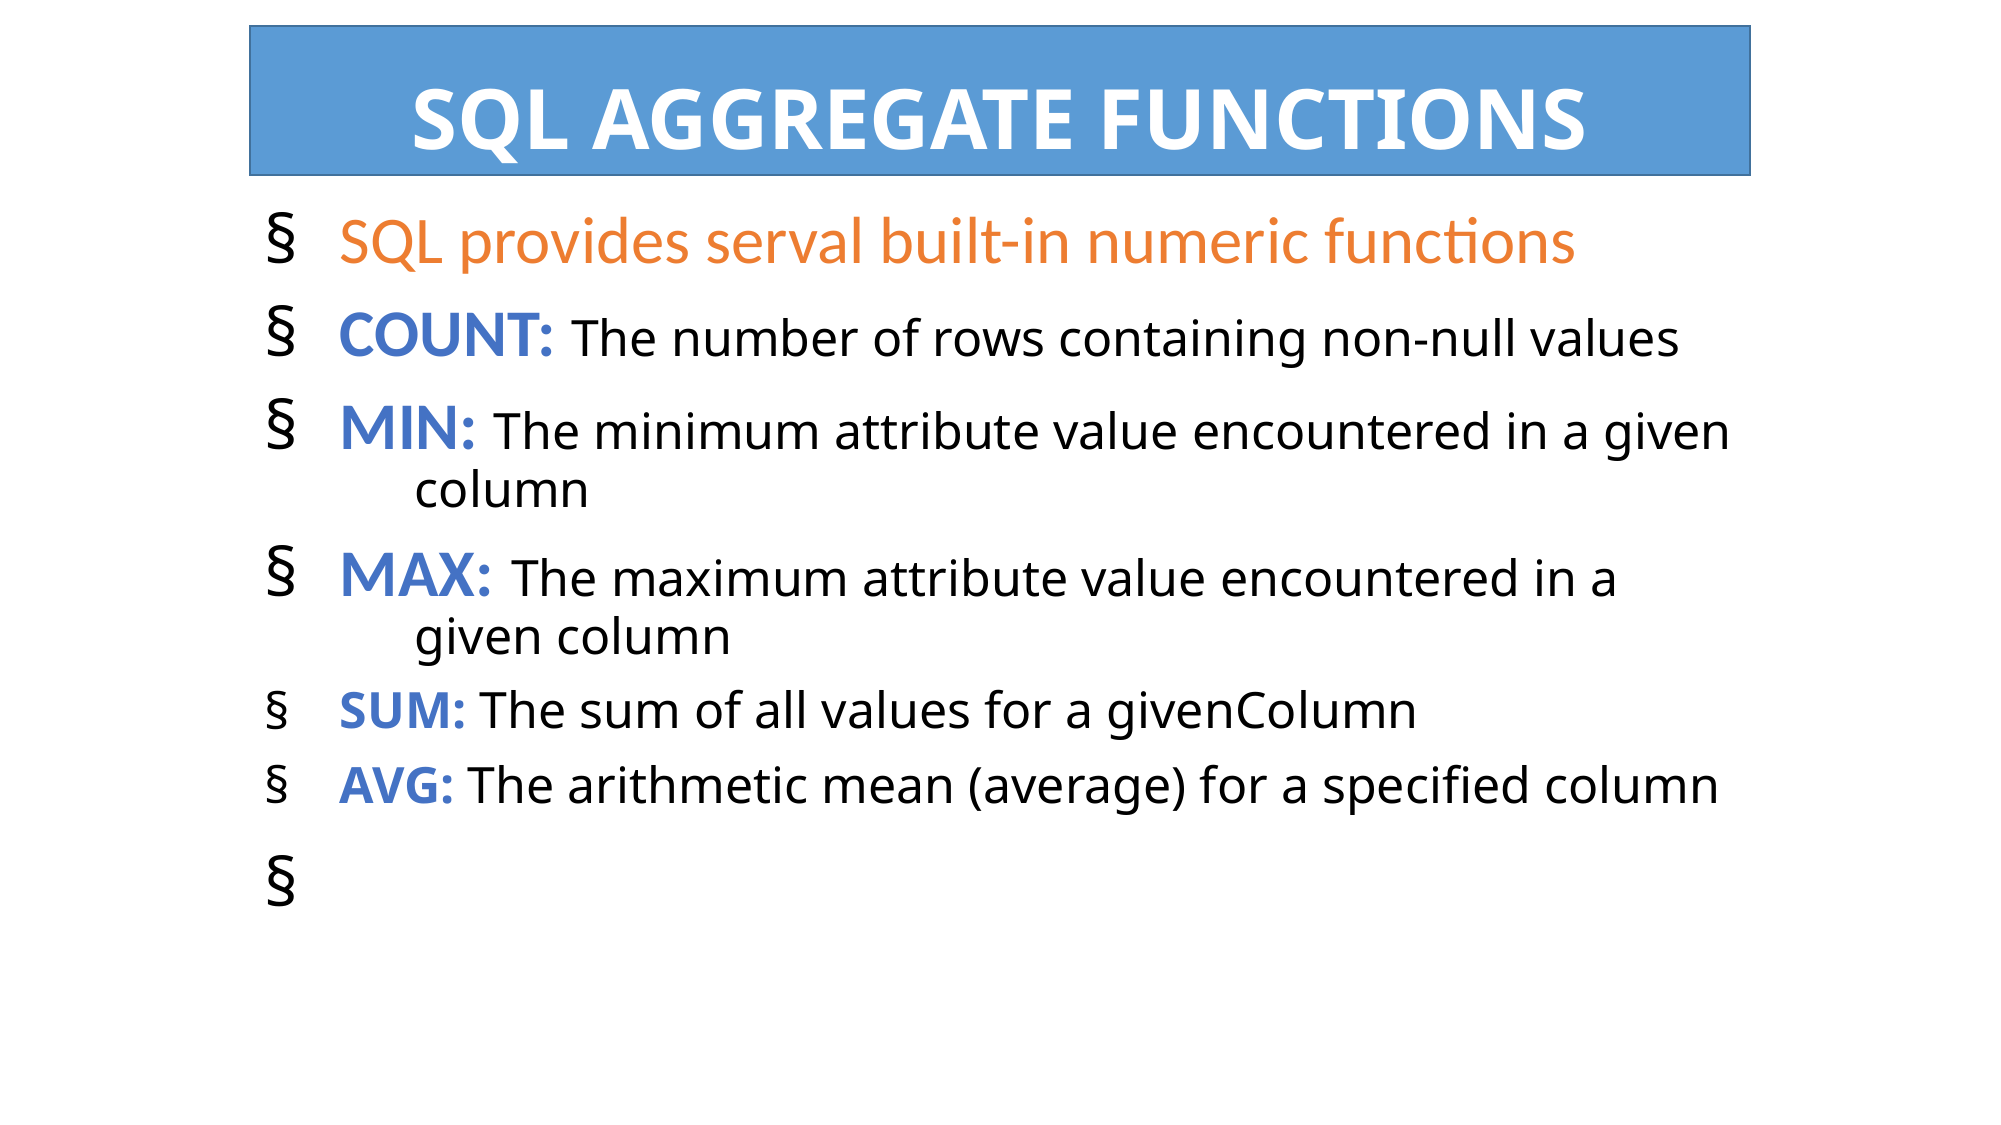

# SQL AGGREGATE FUNCTIONS
SQL provides serval built-in numeric functions
COUNT: The number of rows containing non-null values
MIN: The minimum attribute value encountered in a given column
MAX: The maximum attribute value encountered in a given column
SUM: The sum of all values for a givenColumn
AVG: The arithmetic mean (average) for a specified column